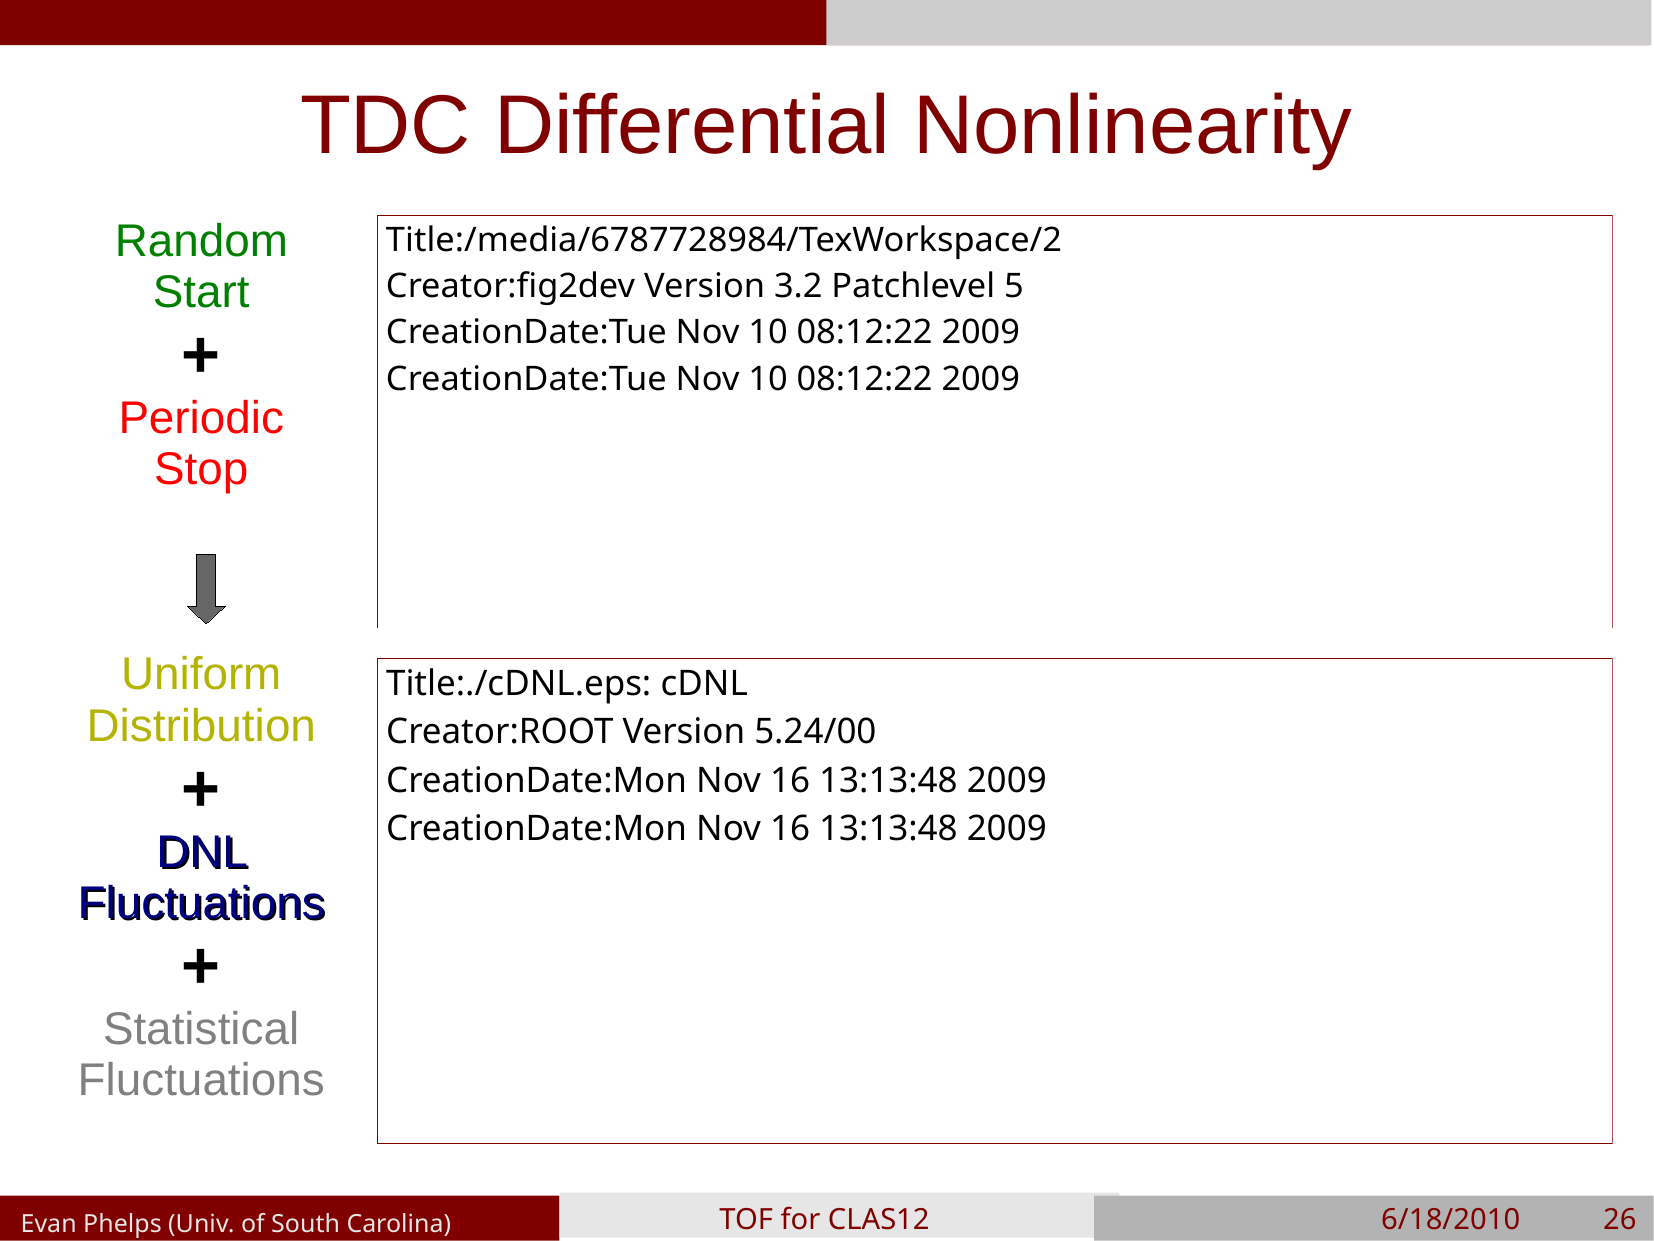

# TDC Differential Nonlinearity
Random Start
+
Periodic Stop
Uniform Distribution
+
DNL Fluctuations
+
Statistical Fluctuations
TOF for CLAS12
26